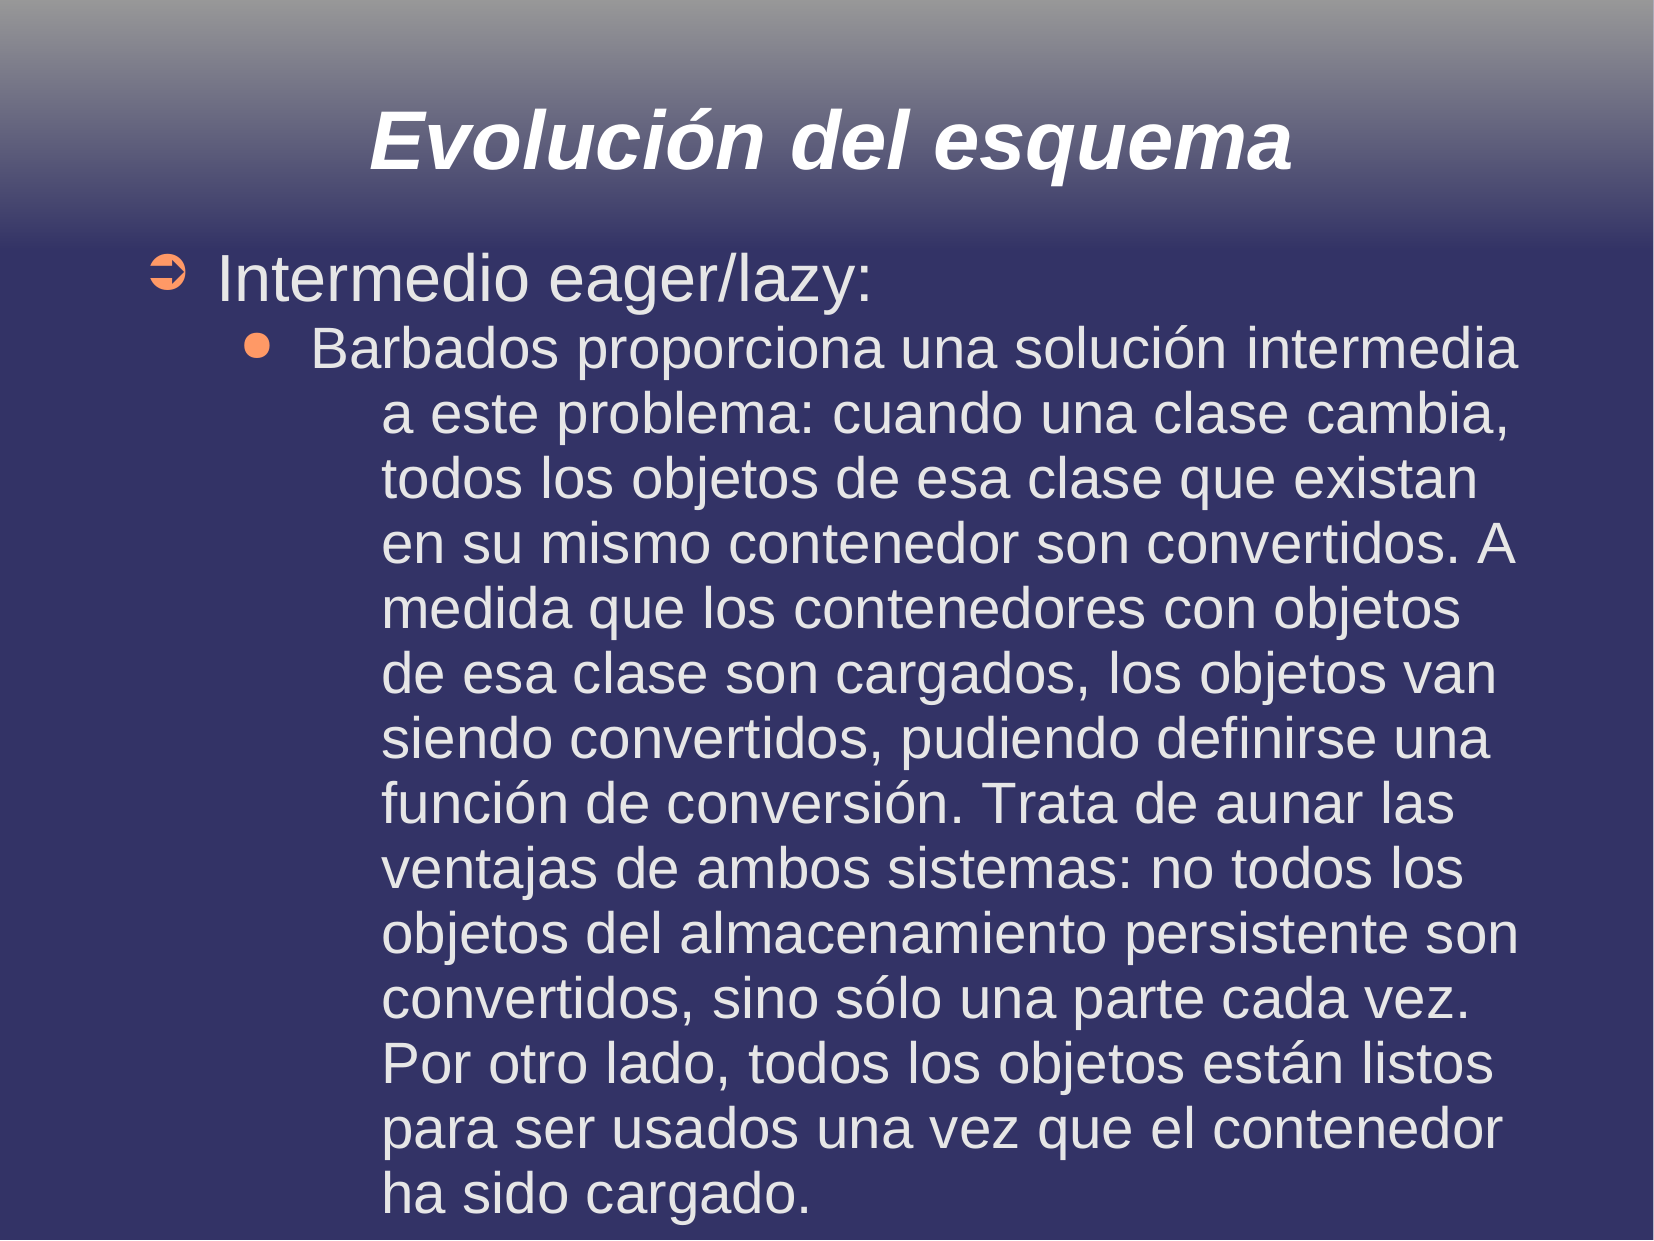

# Evolución del esquema
Intermedio eager/lazy:
Barbados proporciona una solución intermedia a este problema: cuando una clase cambia, todos los objetos de esa clase que existan en su mismo contenedor son convertidos. A medida que los contenedores con objetos de esa clase son cargados, los objetos van siendo convertidos, pudiendo definirse una función de conversión. Trata de aunar las ventajas de ambos sistemas: no todos los objetos del almacenamiento persistente son convertidos, sino sólo una parte cada vez. Por otro lado, todos los objetos están listos para ser usados una vez que el contenedor ha sido cargado.